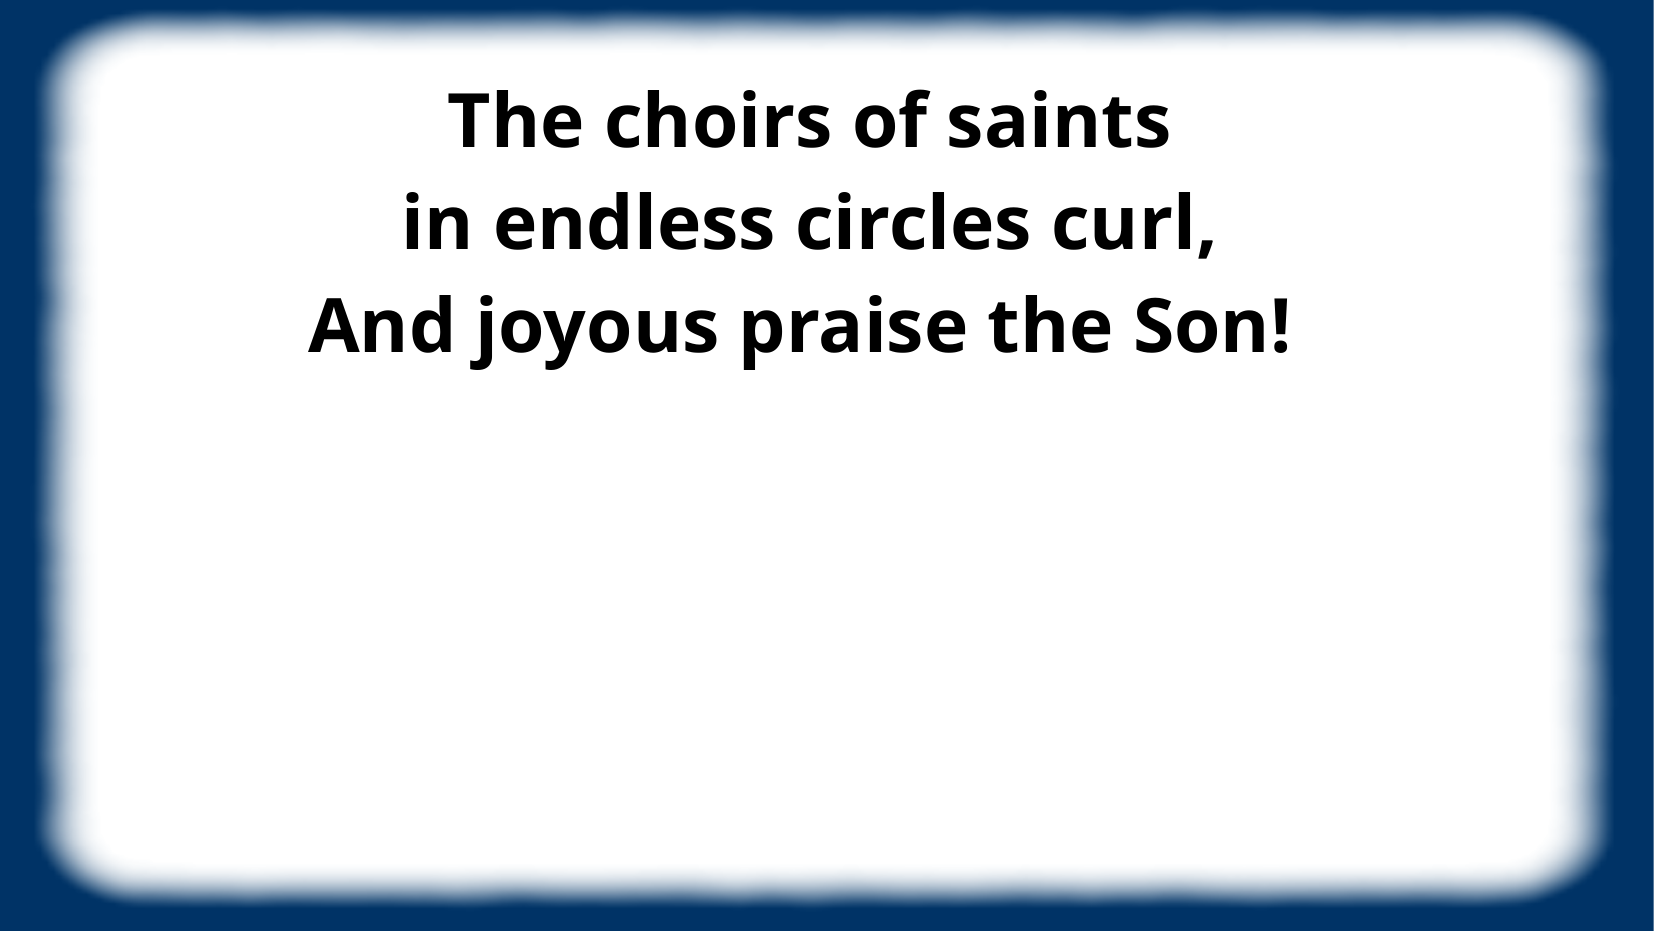

The choirs of saints
in endless circles curl,
And joyous praise the Son!